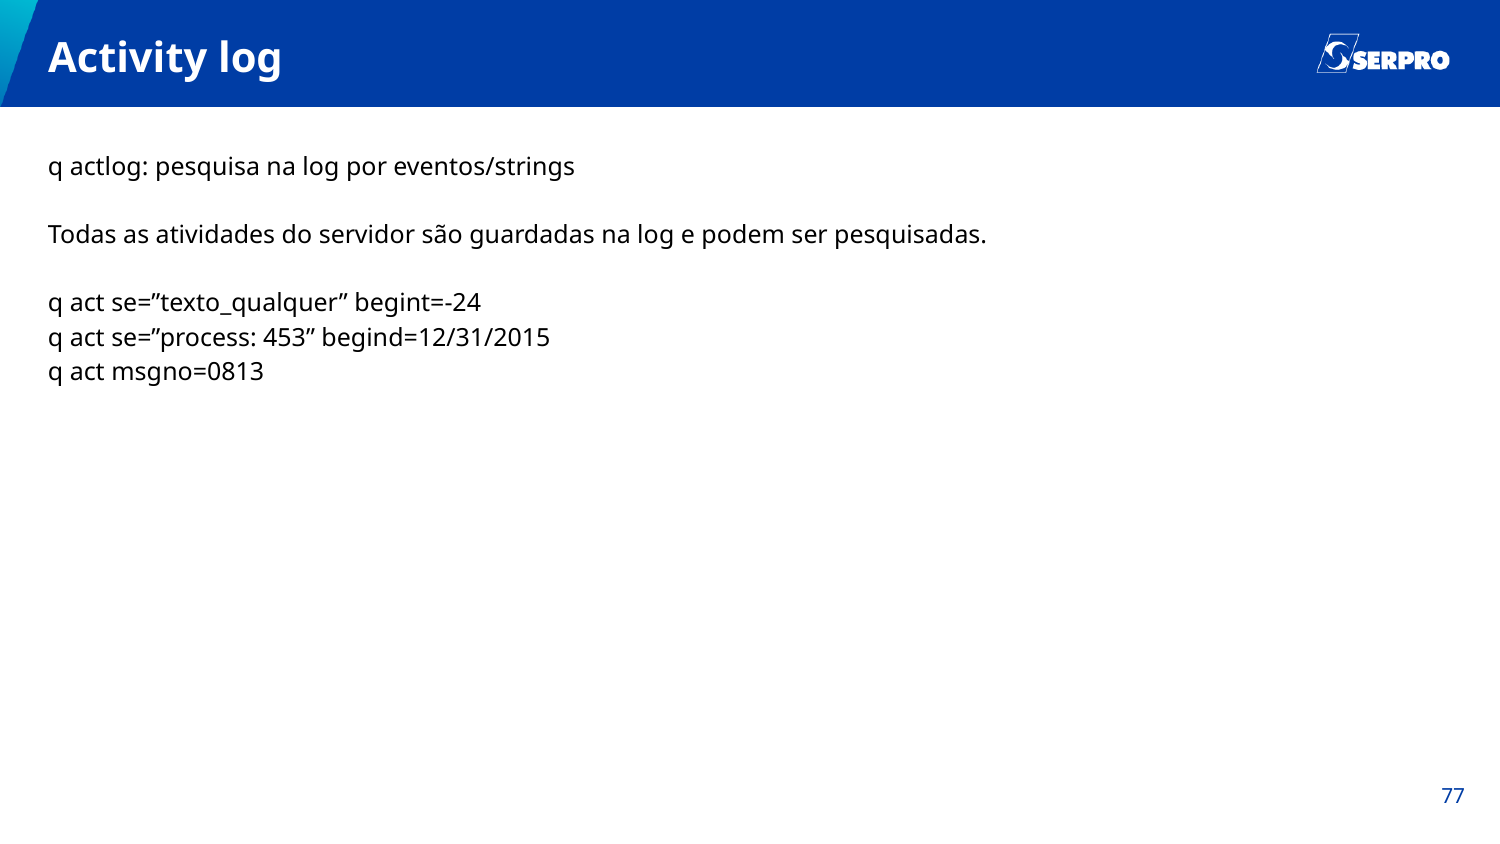

# Activity log
q actlog: pesquisa na log por eventos/strings
Todas as atividades do servidor são guardadas na log e podem ser pesquisadas.
q act se=”texto_qualquer” begint=-24
q act se=”process: 453” begind=12/31/2015
q act msgno=0813